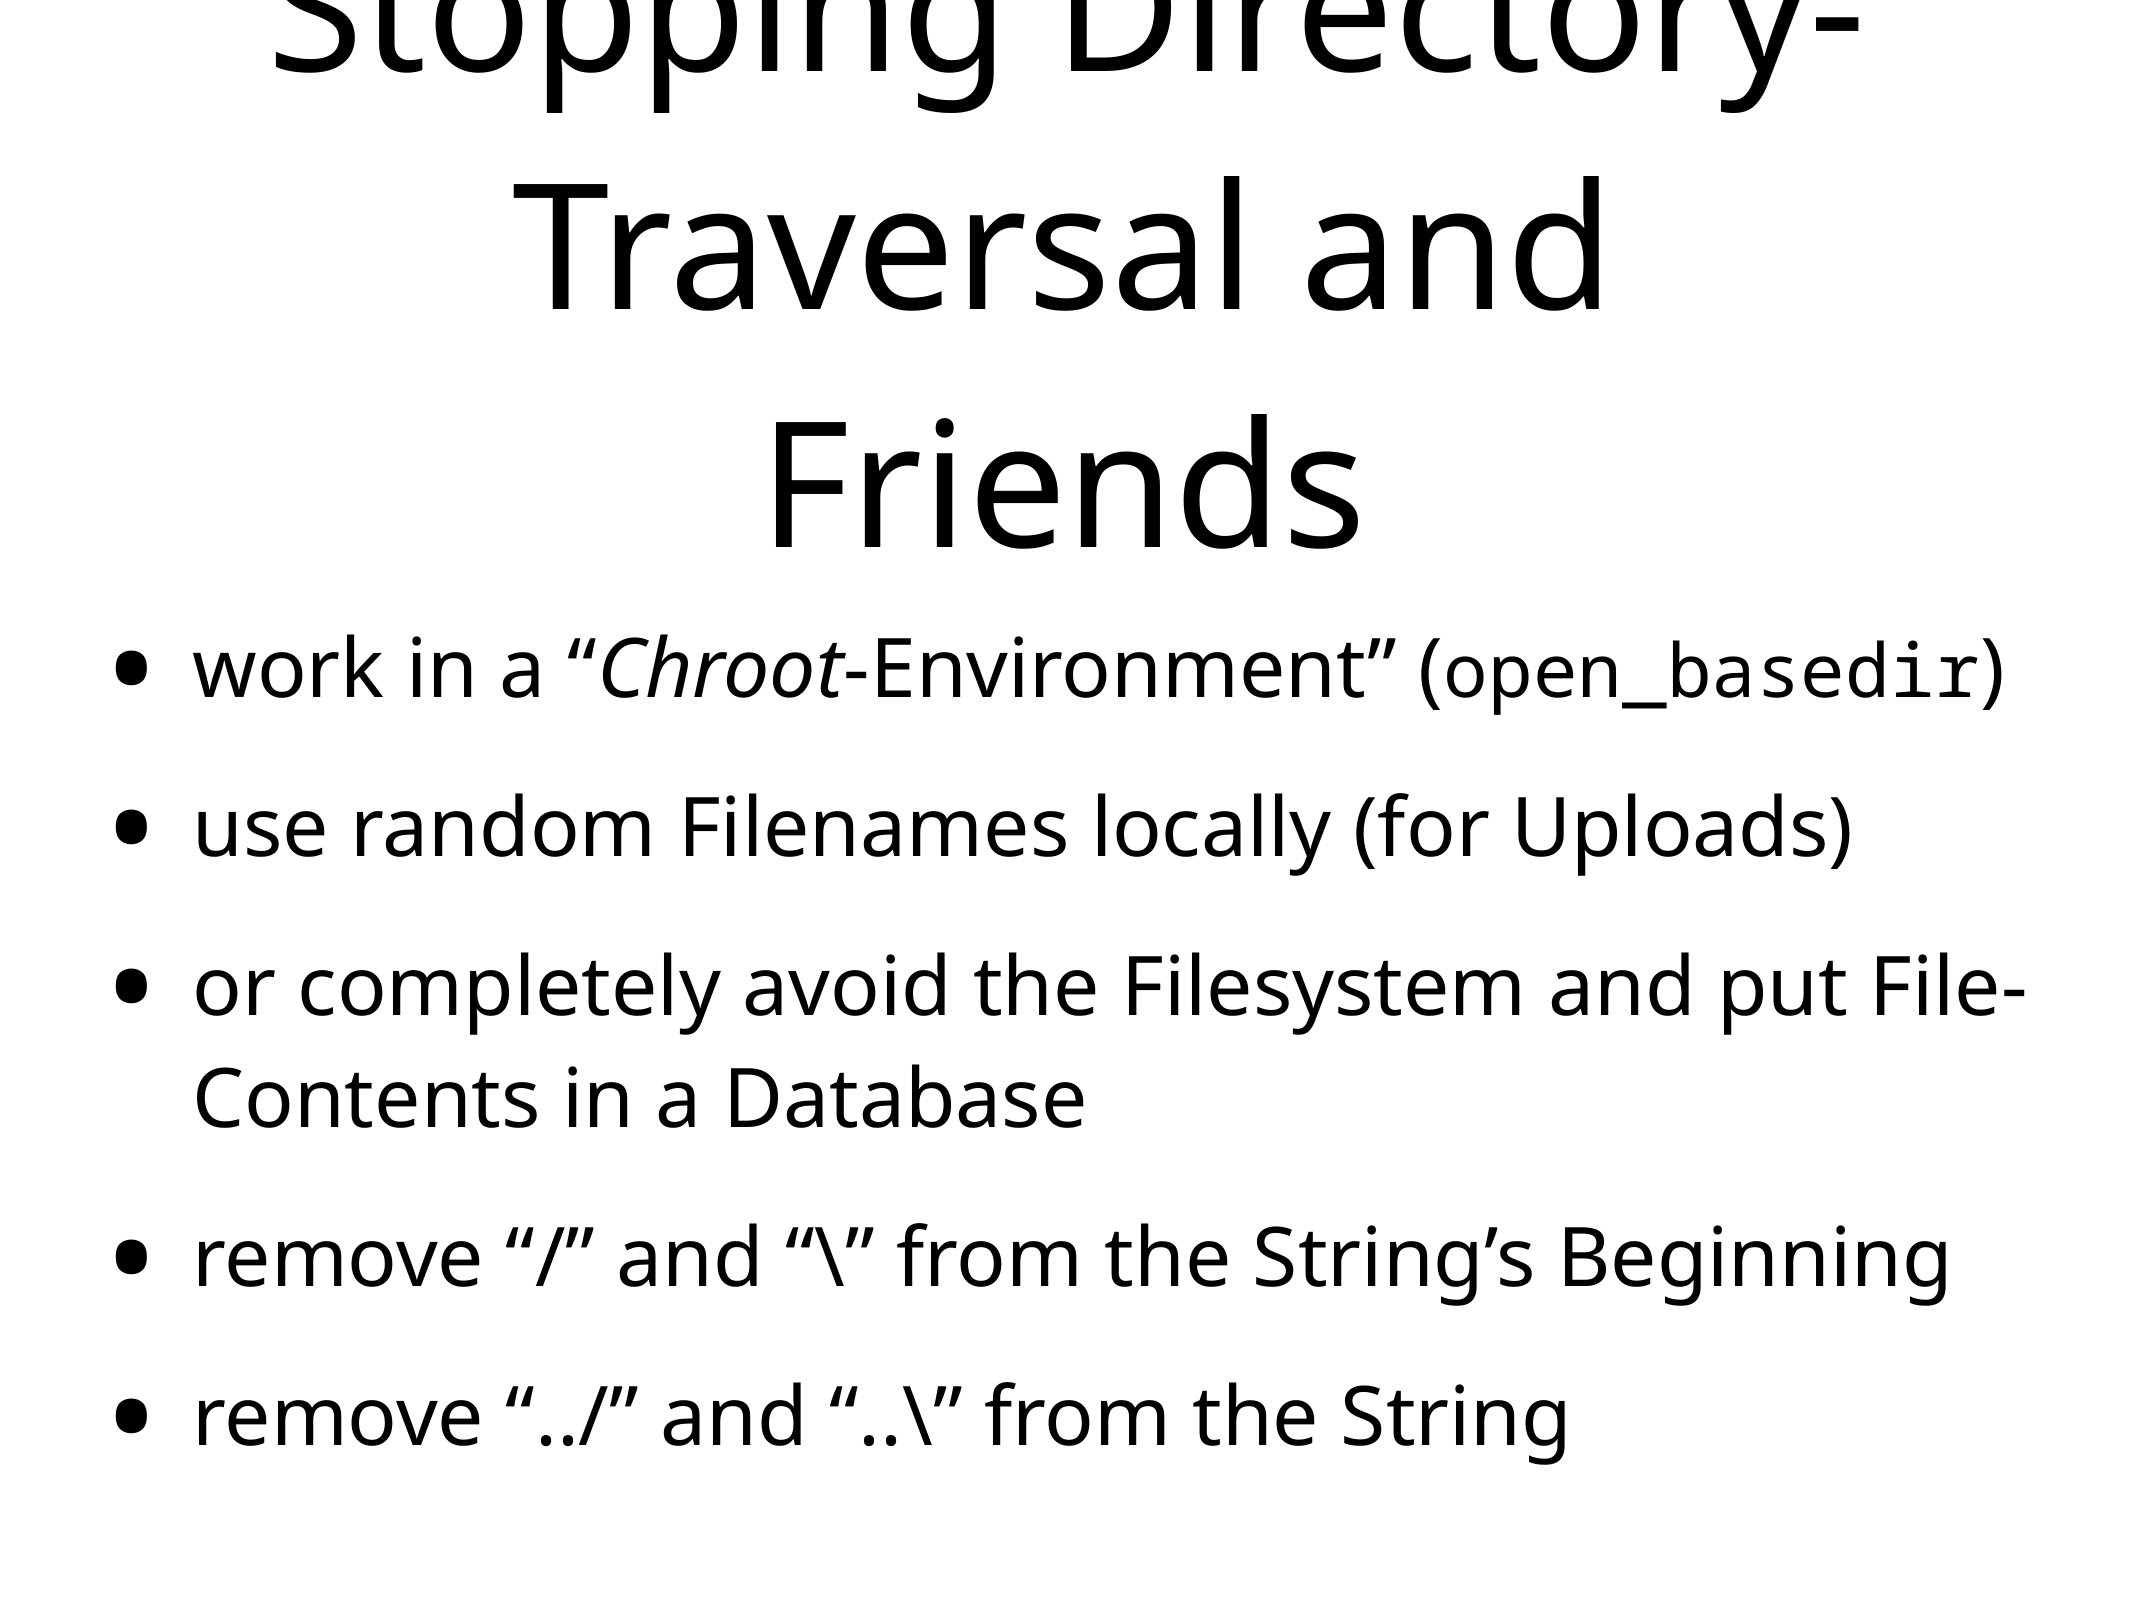

# Stopping Directory-Traversal and Friends
work in a “Chroot-Environment” (open_basedir)
use random Filenames locally (for Uploads)
or completely avoid the Filesystem and put File-Contents in a Database
remove “/” and “\” from the String’s Beginning
remove “../” and “..\” from the String